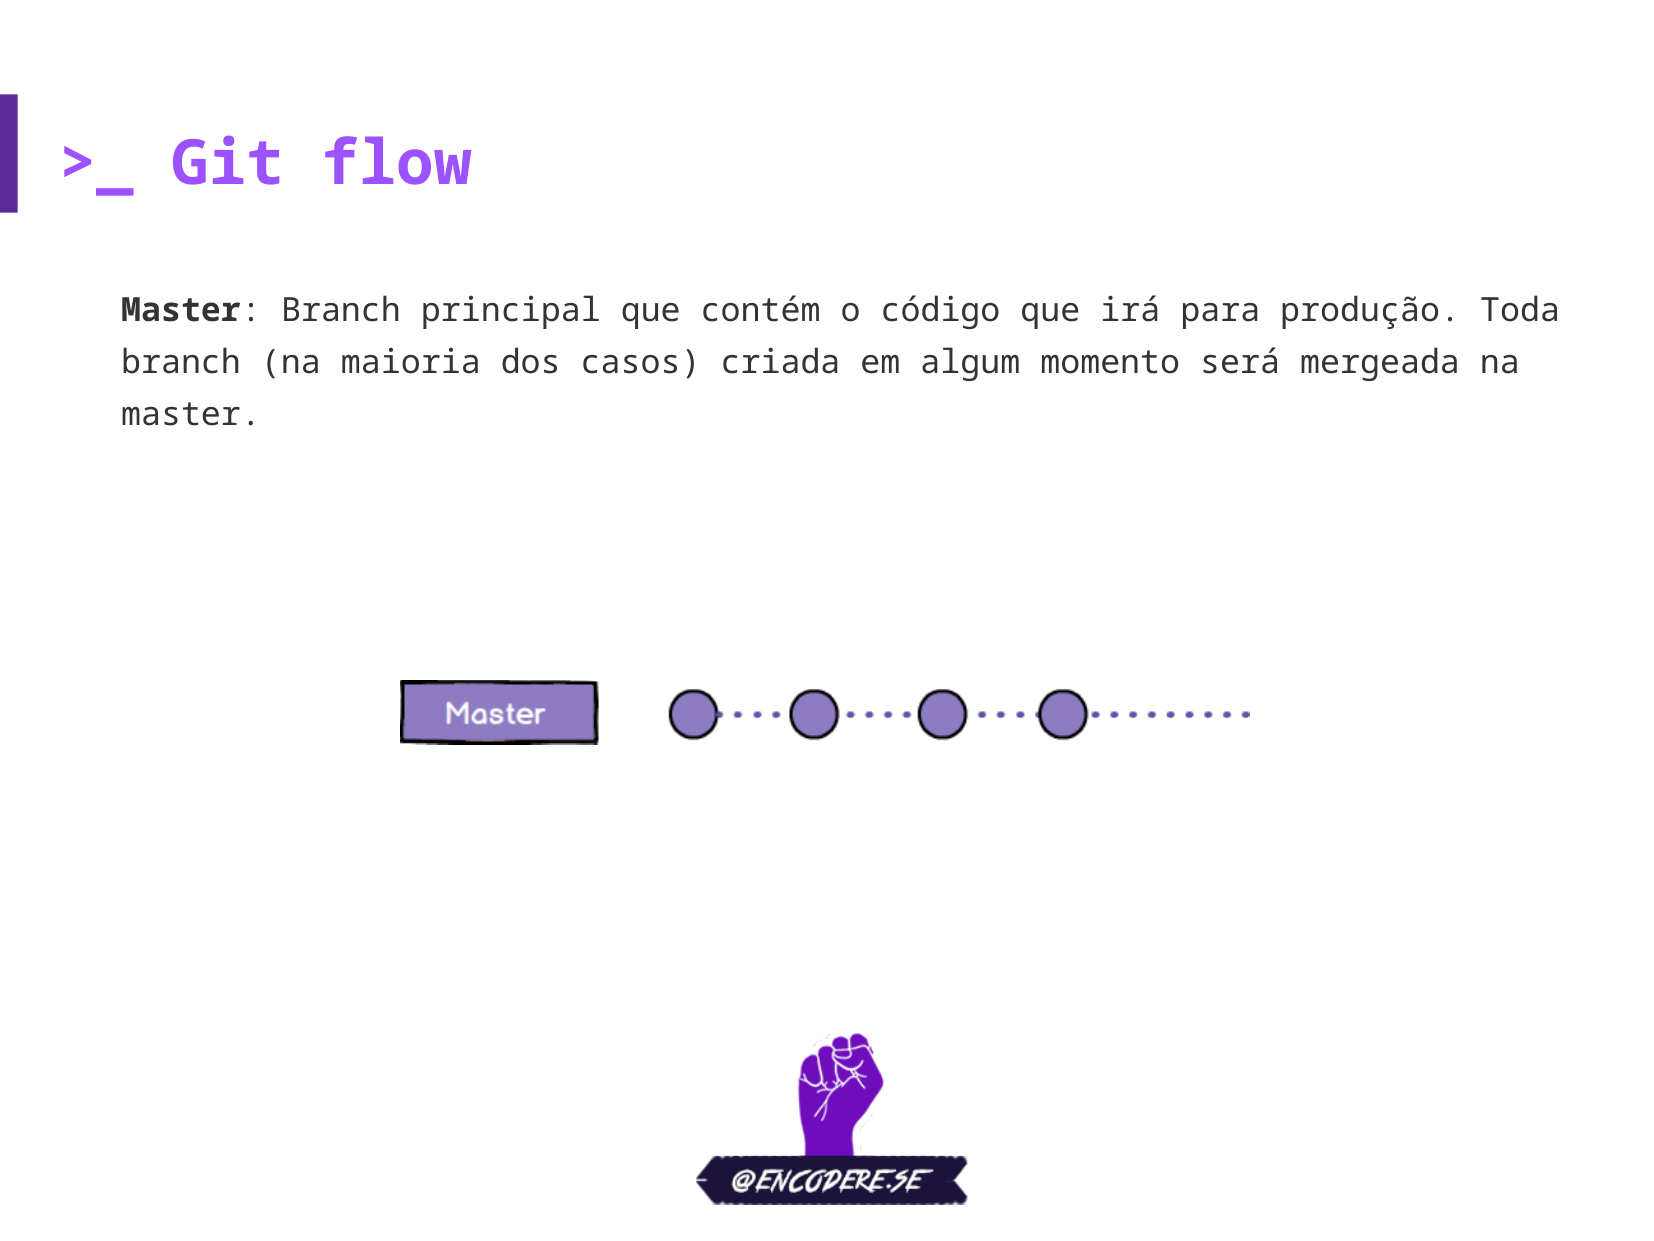

# >_ Git flow
Master: Branch principal que contém o código que irá para produção. Toda branch (na maioria dos casos) criada em algum momento será mergeada na master.